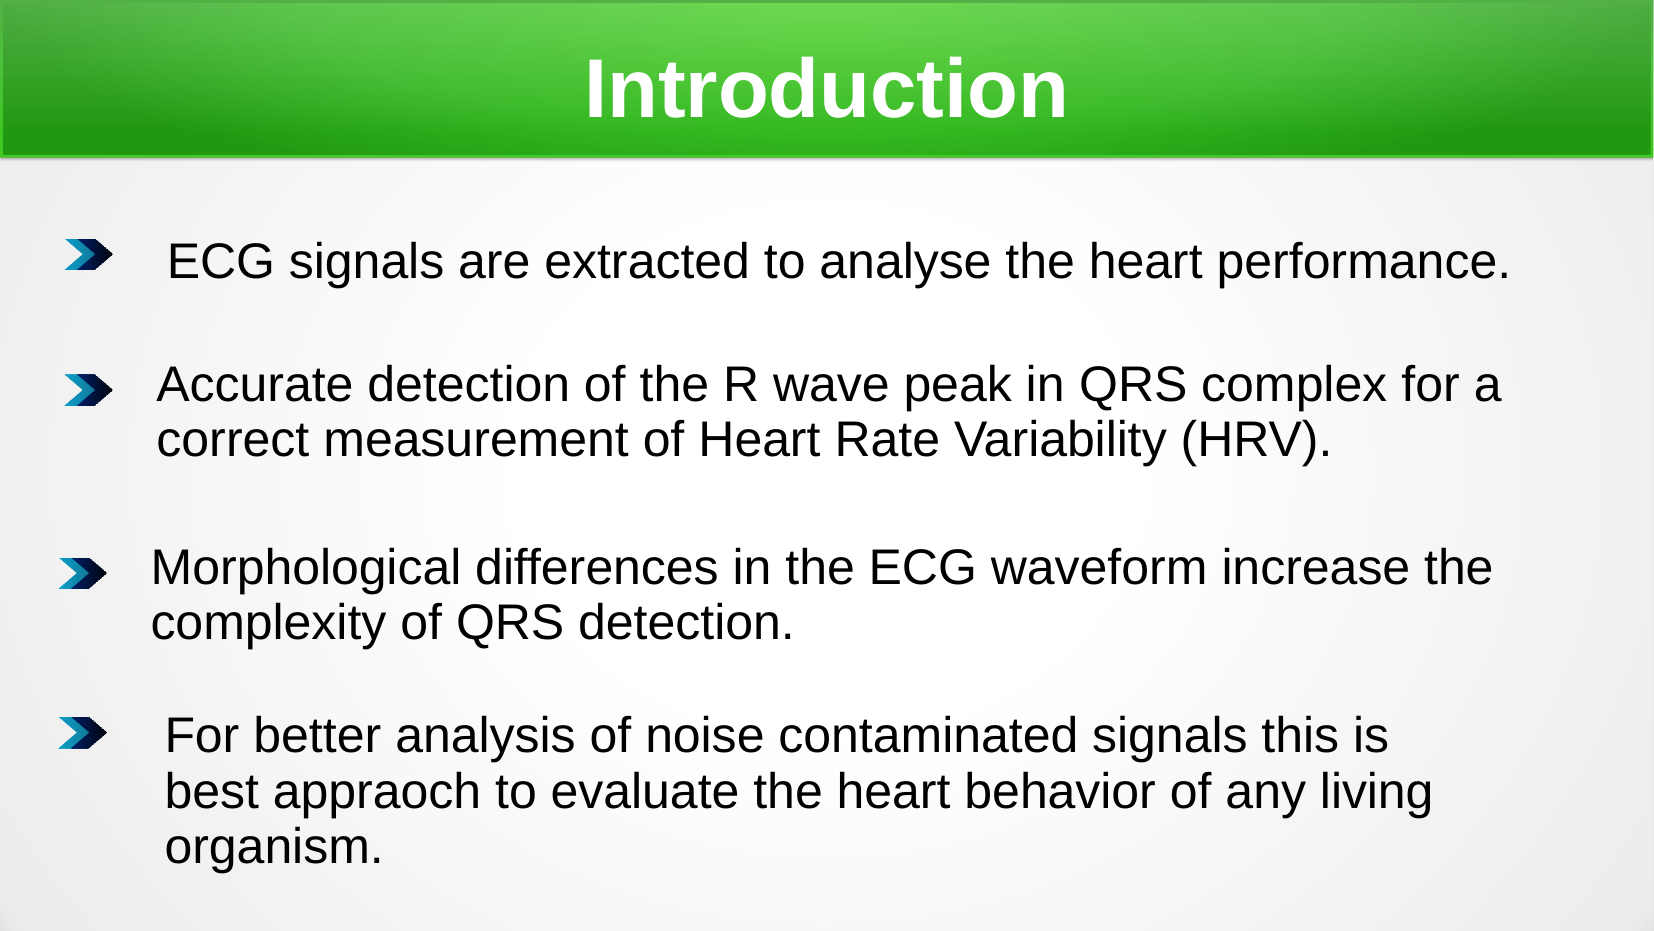

# Introduction
ECG signals are extracted to analyse the heart performance.
Accurate detection of the R wave peak in QRS complex for a correct measurement of Heart Rate Variability (HRV).
Morphological differences in the ECG waveform increase the
complexity of QRS detection.
For better analysis of noise contaminated signals this is best appraoch to evaluate the heart behavior of any living organism.